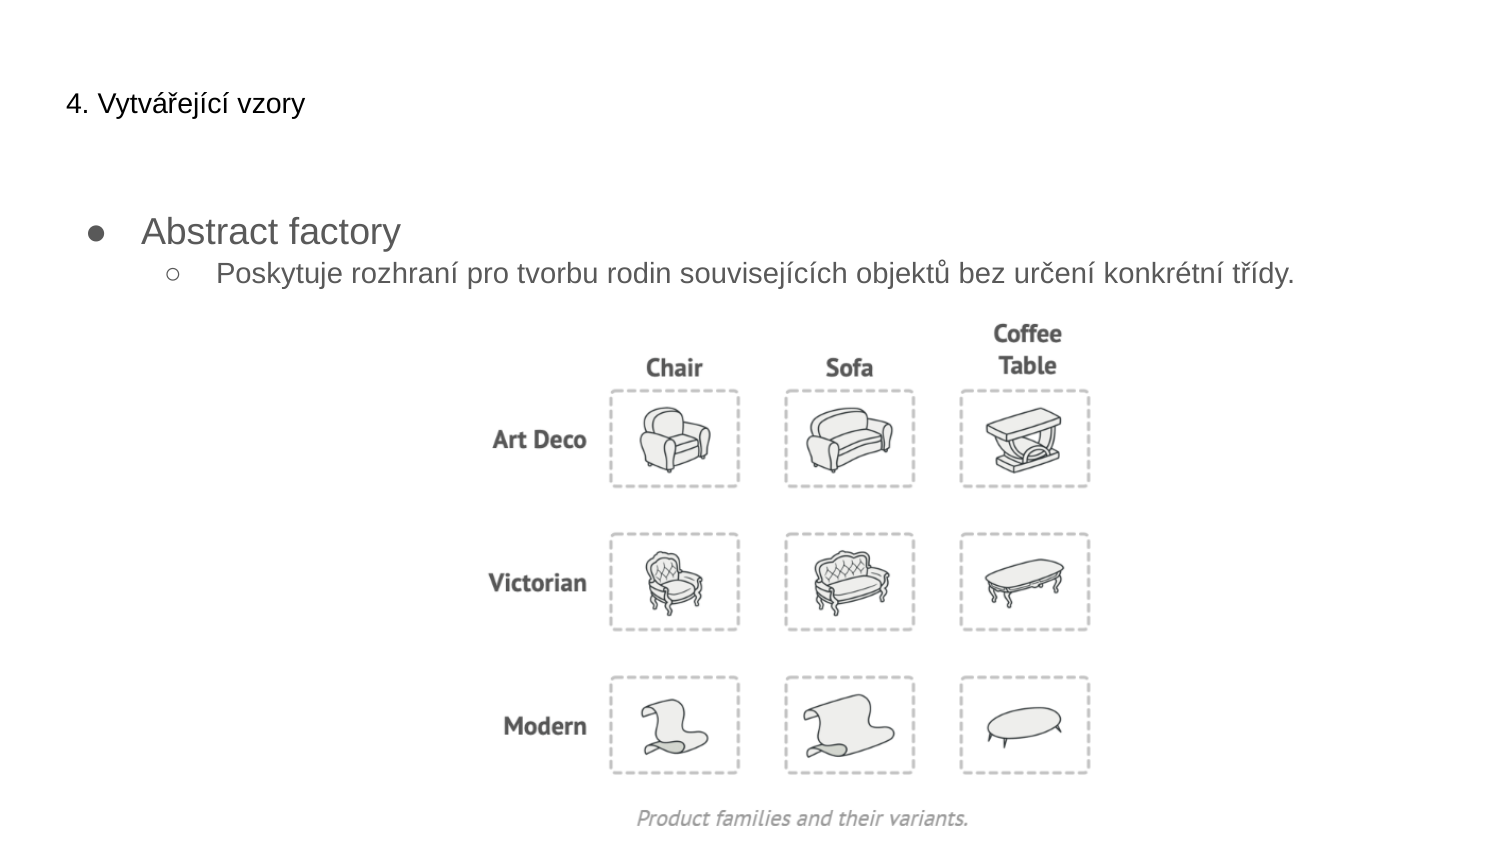

# 4. Vytvářející vzory
Abstract factory
Poskytuje rozhraní pro tvorbu rodin souvisejících objektů bez určení konkrétní třídy.